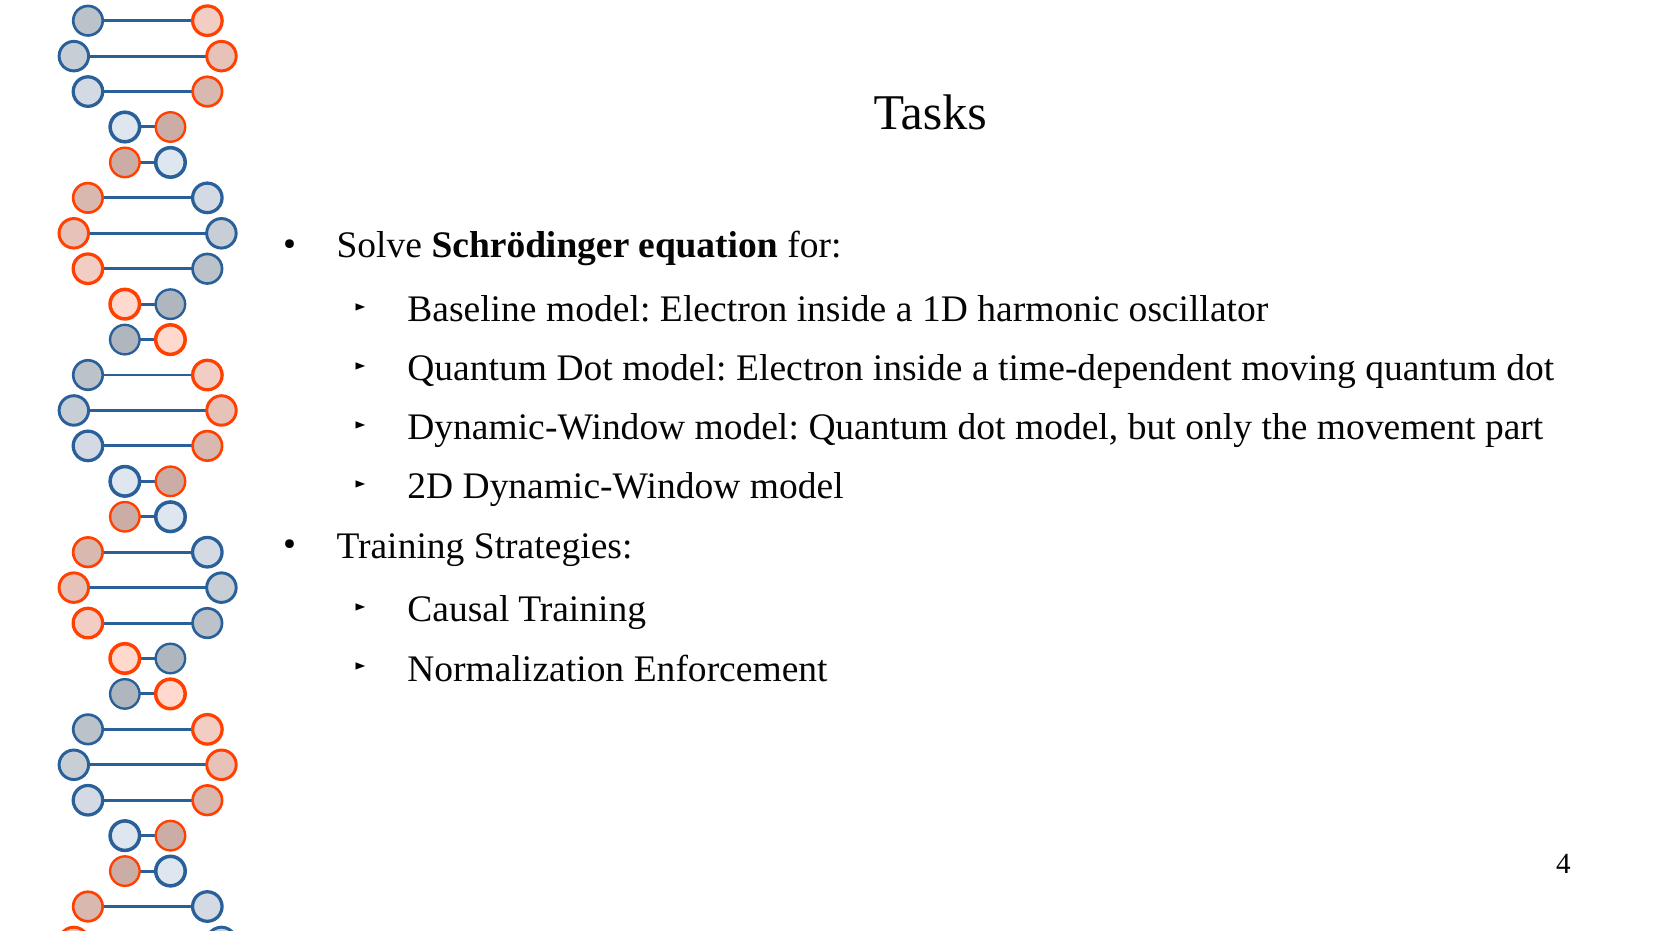

# Tasks
Solve Schrödinger equation for:
Baseline model: Electron inside a 1D harmonic oscillator
Quantum Dot model: Electron inside a time-dependent moving quantum dot
Dynamic-Window model: Quantum dot model, but only the movement part
2D Dynamic-Window model
Training Strategies:
Causal Training
Normalization Enforcement
4